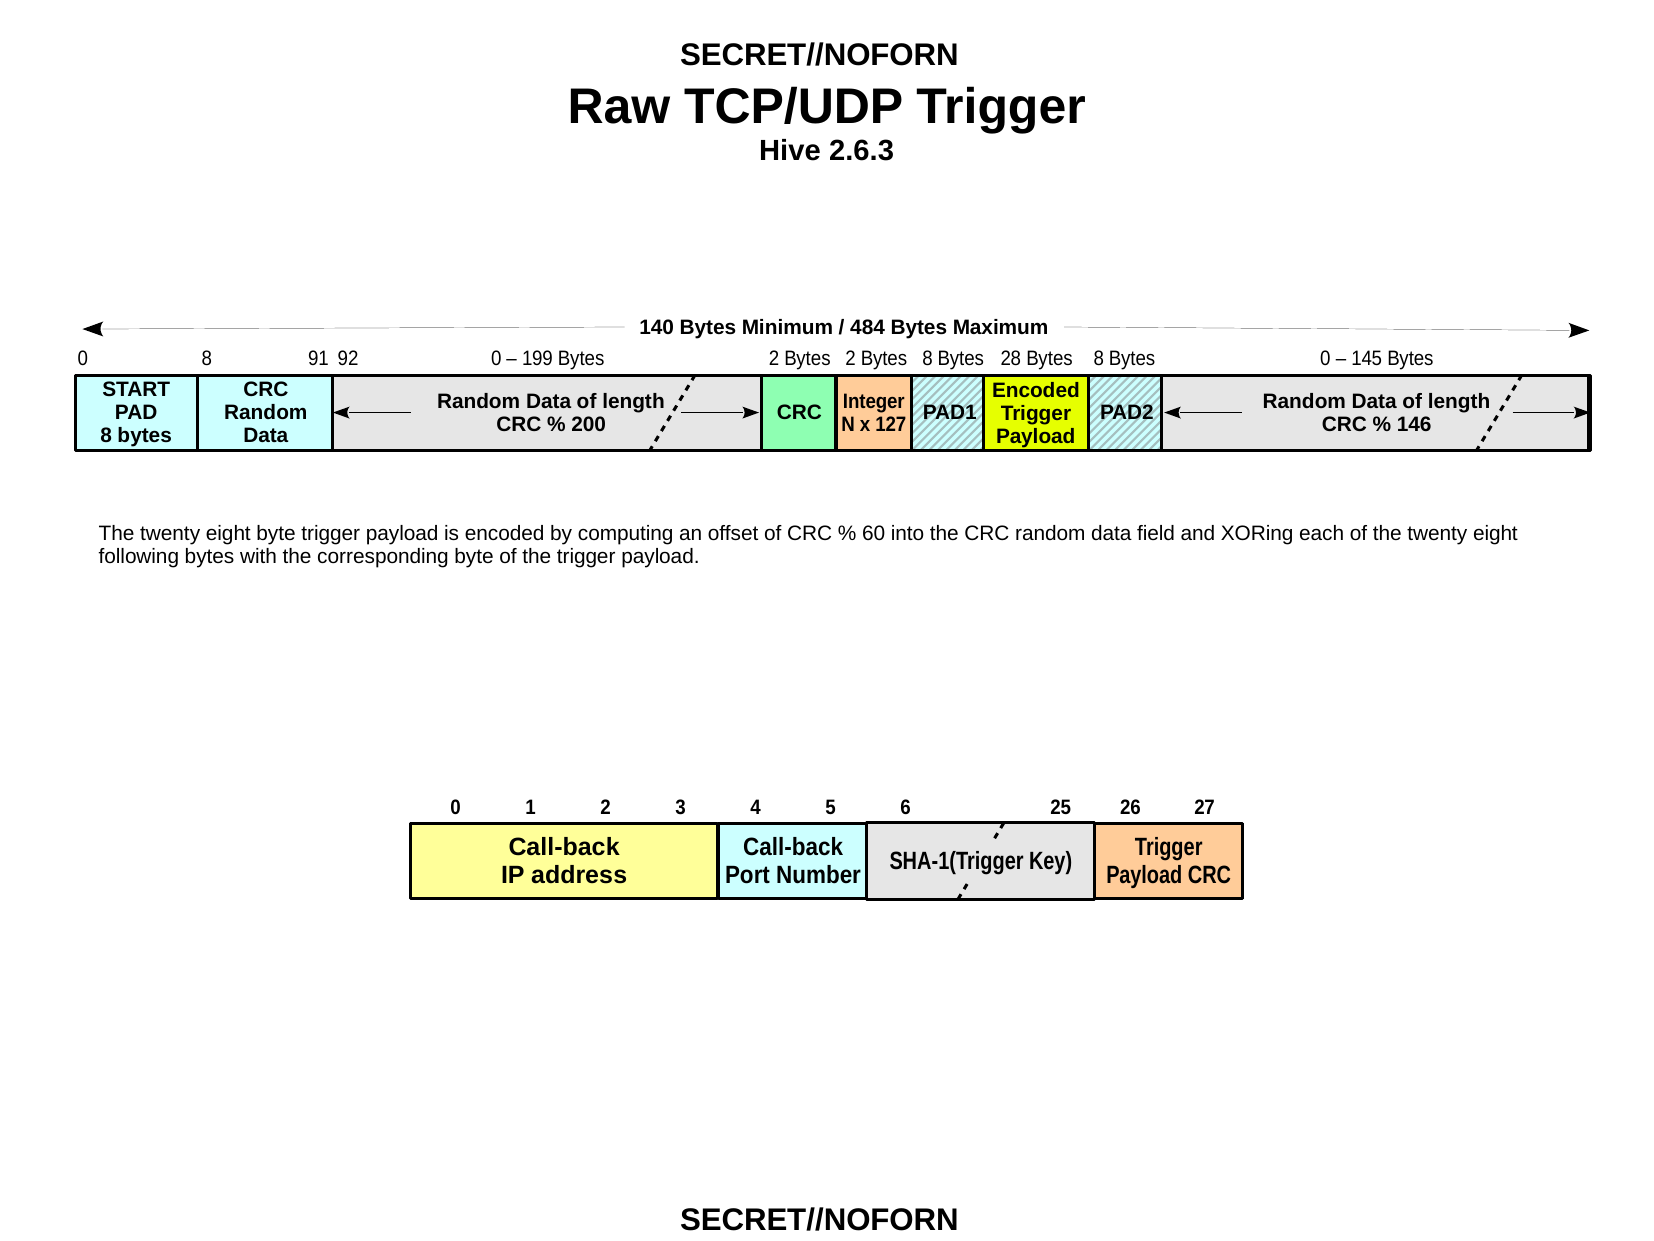

SECRET//NOFORN
# Raw TCP/UDP Trigger Hive 2.6.3
140 Bytes Minimum / 484 Bytes Maximum
0
8
92
0 – 199 Bytes
2 Bytes
2 Bytes
8 Bytes
28 Bytes
8 Bytes
0 – 145 Bytes
91
START
PAD
8 bytes
CRC
Random
Data
Encoded
Trigger
Payload
Integer
N x 127
Random Data of length
CRC % 200
Random Data of length
CRC % 146
CRC
PAD1
PAD2
The twenty eight byte trigger payload is encoded by computing an offset of CRC % 60 into the CRC random data field and XORing each of the twenty eight
following bytes with the corresponding byte of the trigger payload.
0
1
2
3
4
5
6
25
26
27
Call-back
IP address
Call-back
Port Number
Trigger
Payload CRC
SHA-1(Trigger Key)
SECRET//NOFORN